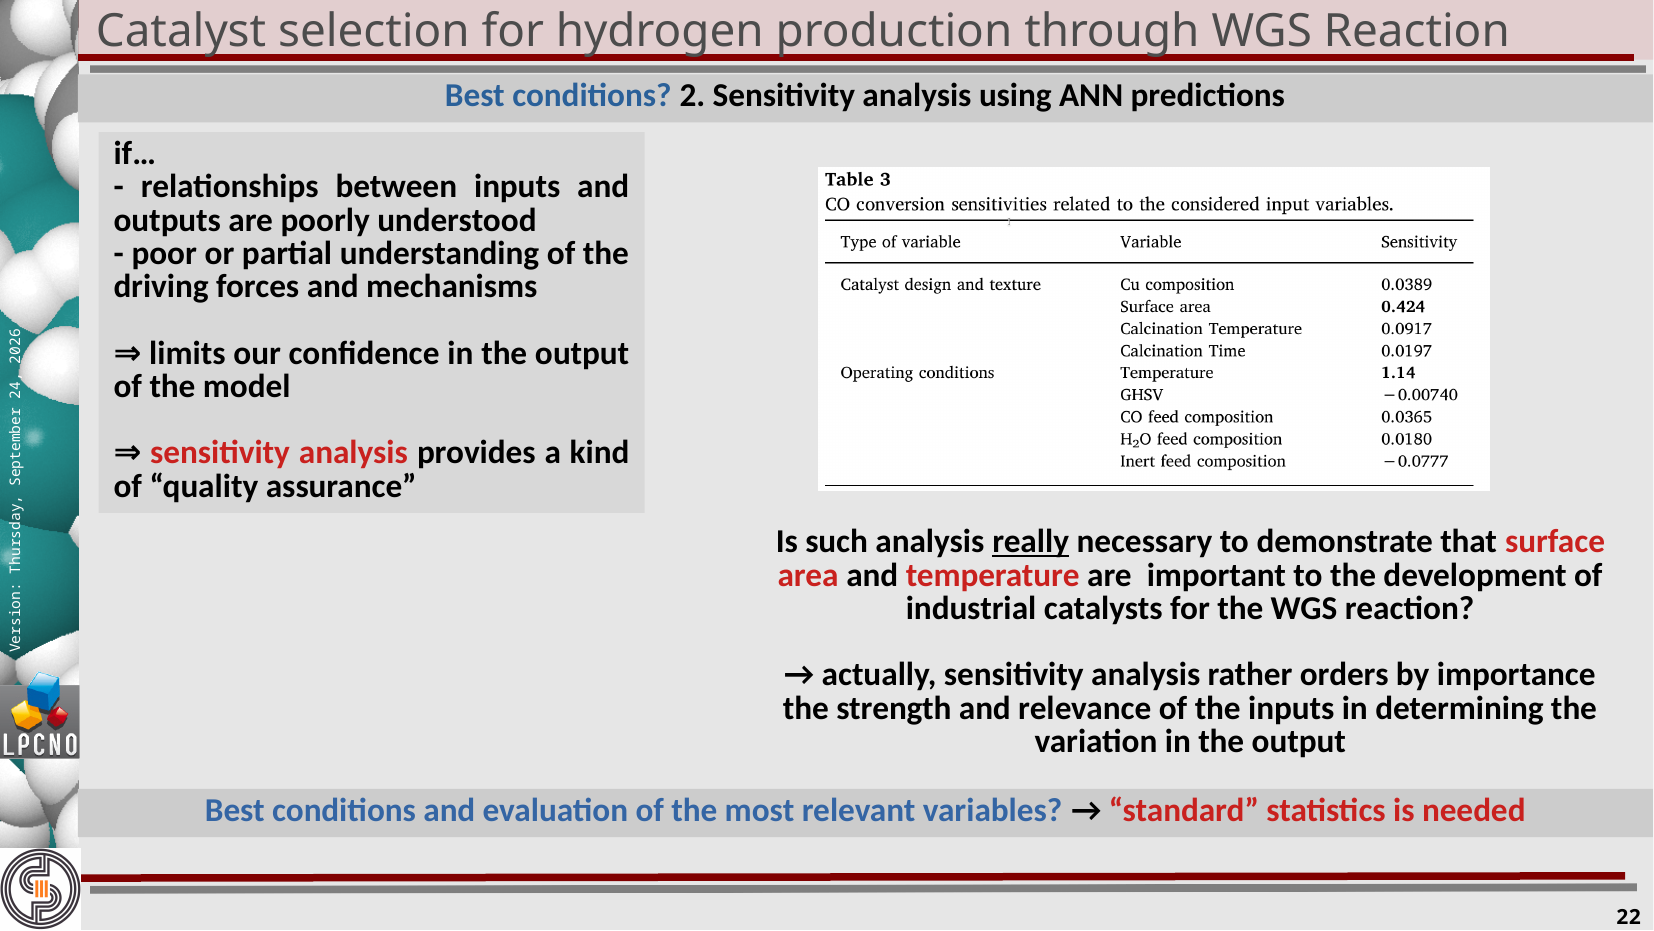

# Catalyst selection for hydrogen production through WGS Reaction
Best conditions? 2. Sensitivity analysis using ANN predictions
if…
- relationships between inputs and outputs are poorly understood
- poor or partial understanding of the driving forces and mechanisms
⇒ limits our confidence in the output of the model
⇒ sensitivity analysis provides a kind of “quality assurance”
Is such analysis really necessary to demonstrate that surface area and temperature are important to the development of industrial catalysts for the WGS reaction?
→ actually, sensitivity analysis rather orders by importance the strength and relevance of the inputs in determining the variation in the output
Best conditions and evaluation of the most relevant variables? → “standard” statistics is needed